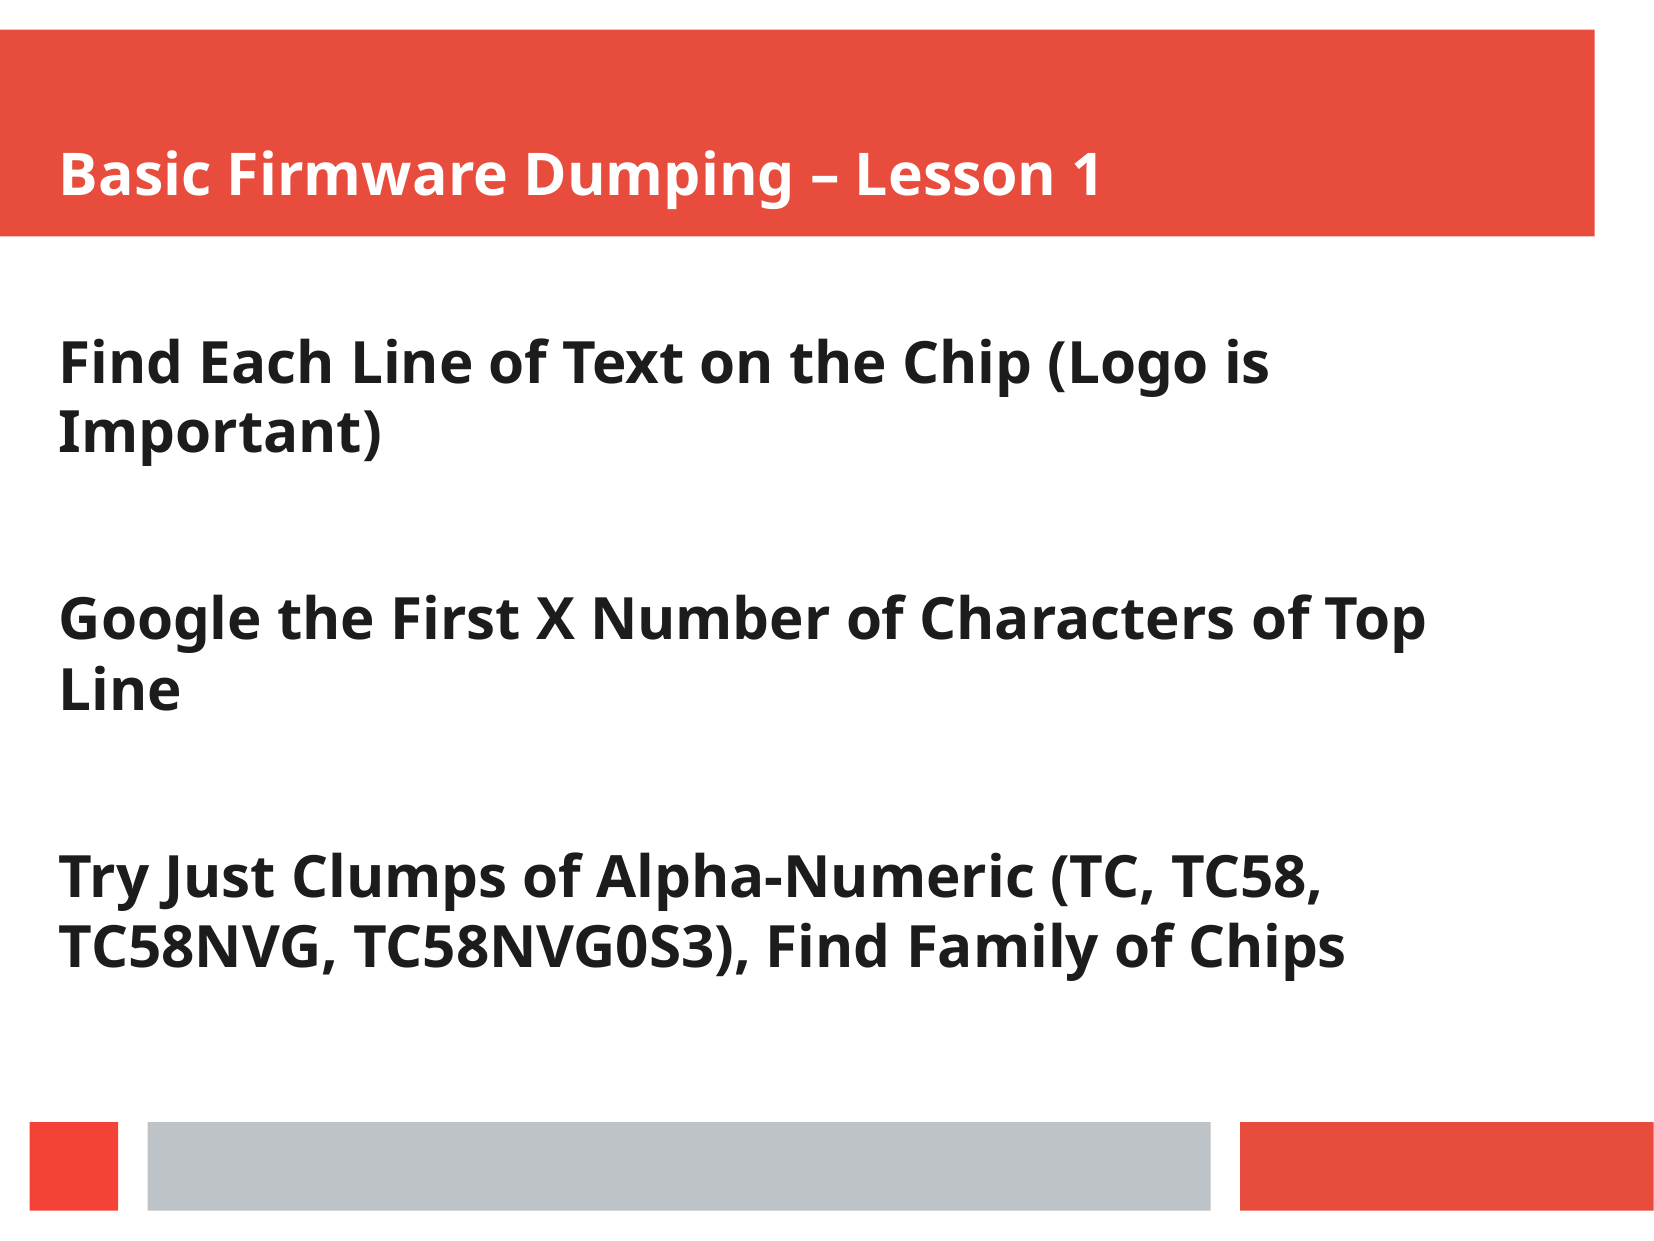

# Basic Firmware Dumping – Lesson 1
Find Each Line of Text on the Chip (Logo is Important)
Google the First X Number of Characters of Top Line
Try Just Clumps of Alpha-Numeric (TC, TC58, TC58NVG, TC58NVG0S3), Find Family of Chips